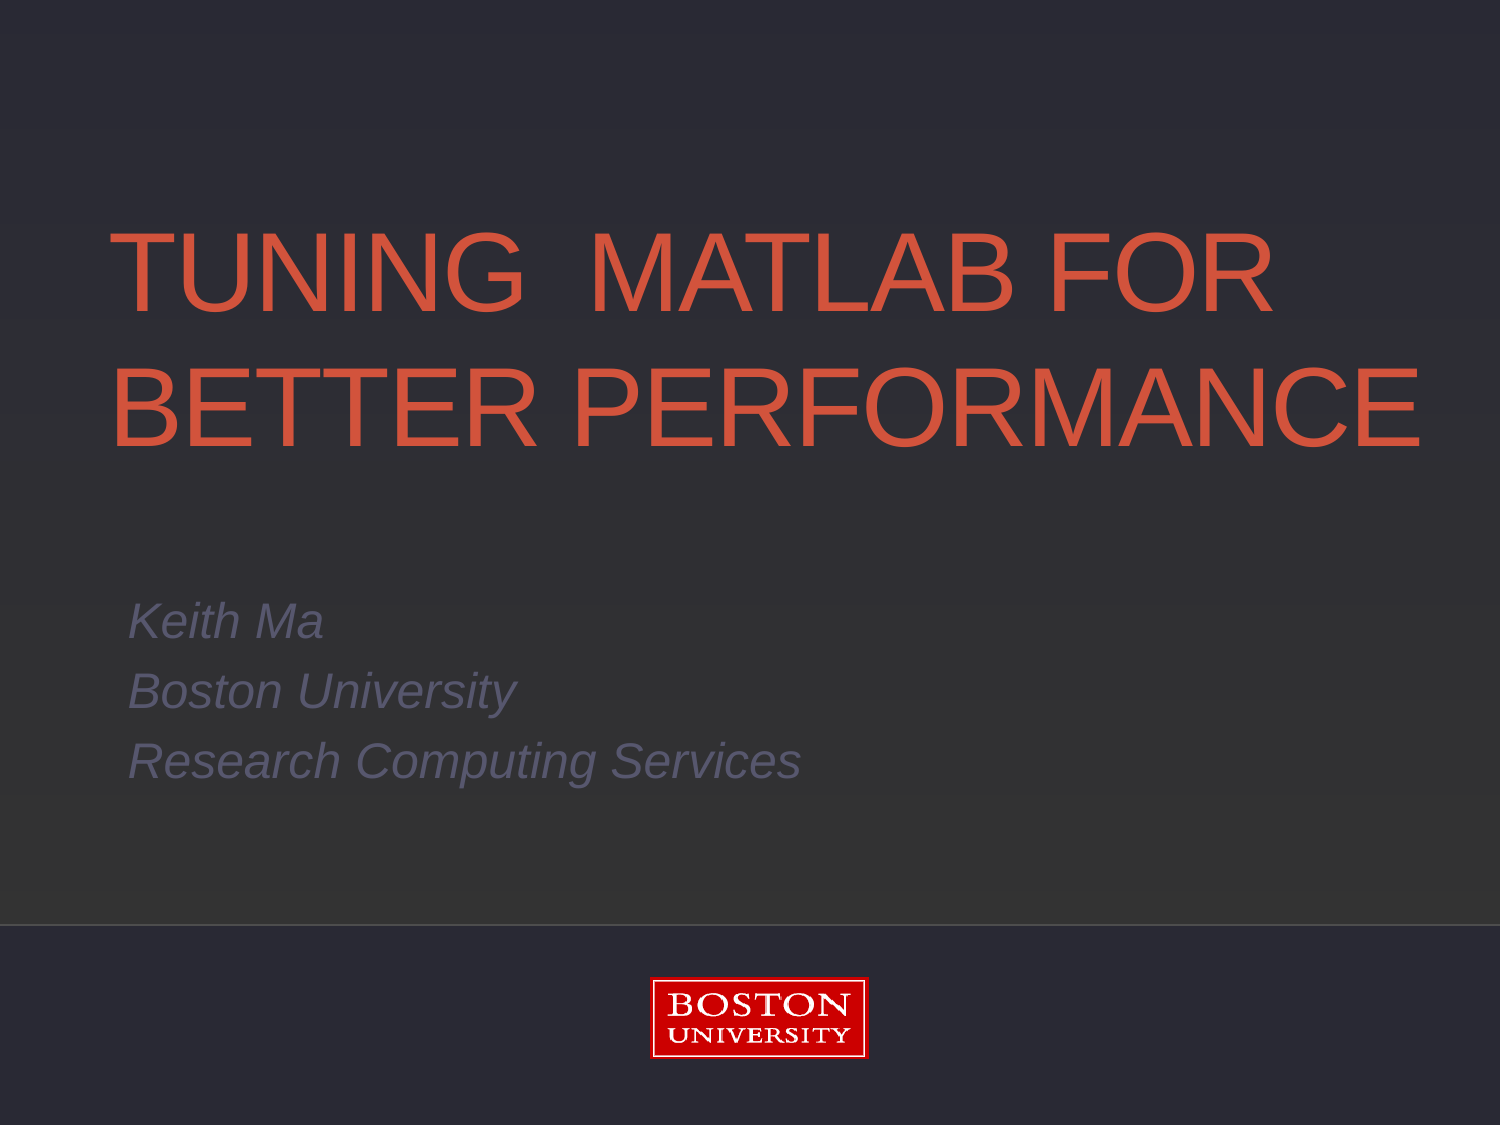

# Tuning MATLAB for better performance
Keith Ma
Boston University
Research Computing Services